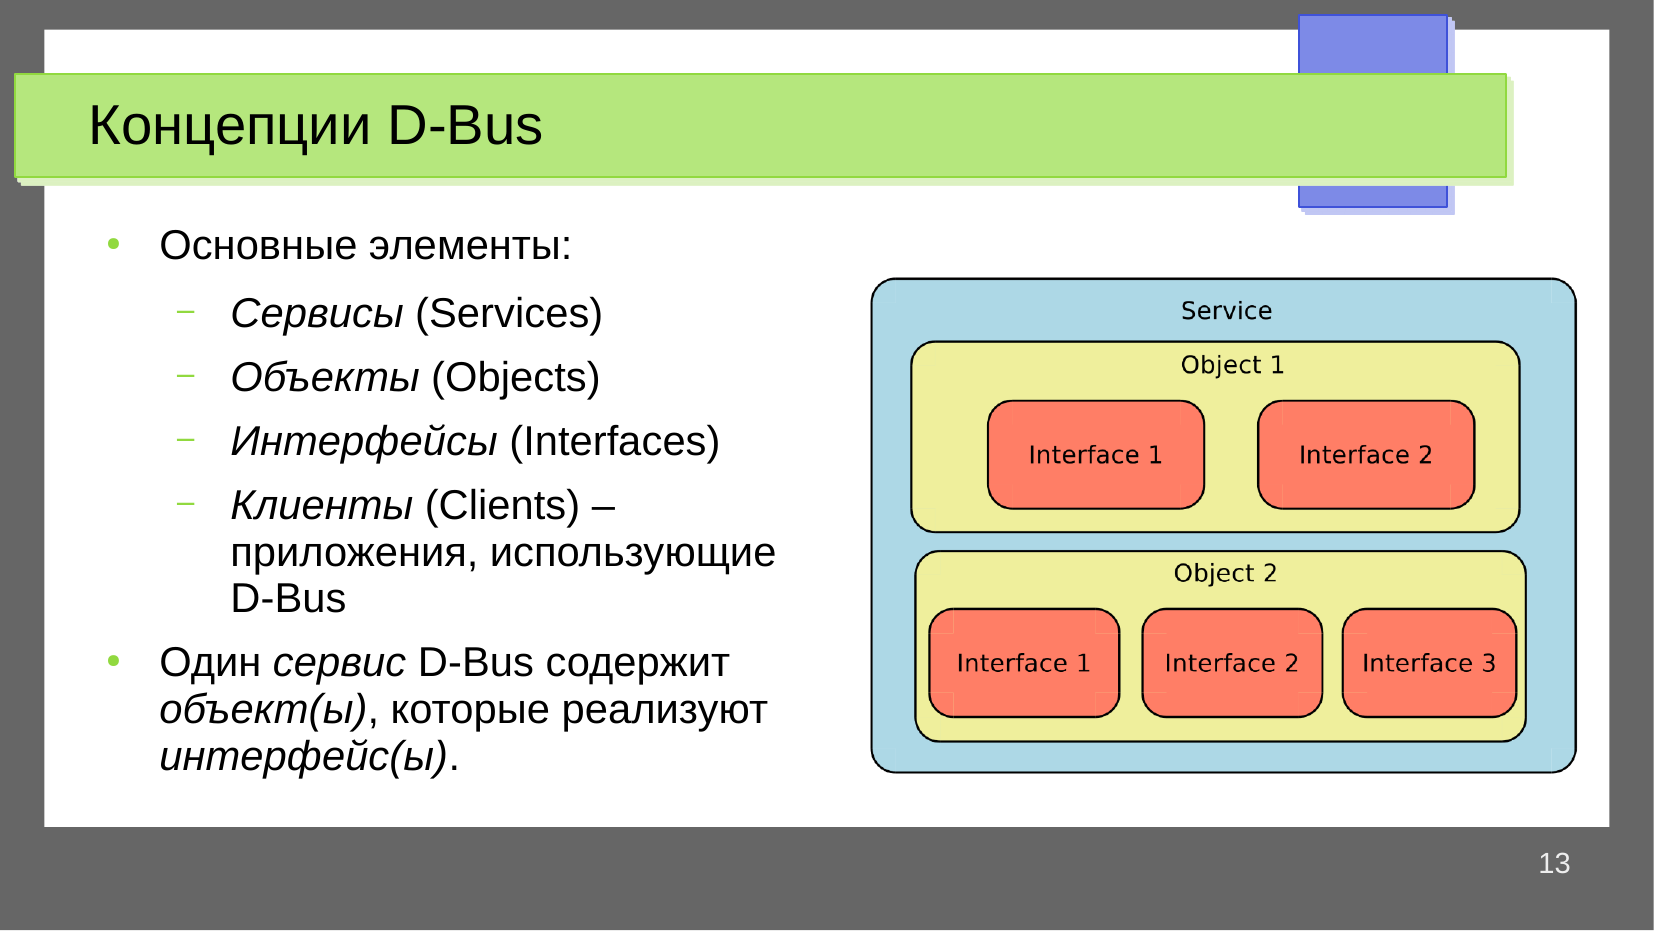

# Концепции D-Bus
Основные элементы:
Сервисы (Services)
Объекты (Objects)
Интерфейсы (Interfaces)
Клиенты (Clients) – приложения, использующие D-Bus
Один сервис D-Bus содержит объект(ы), которые реализуют интерфейс(ы).
13